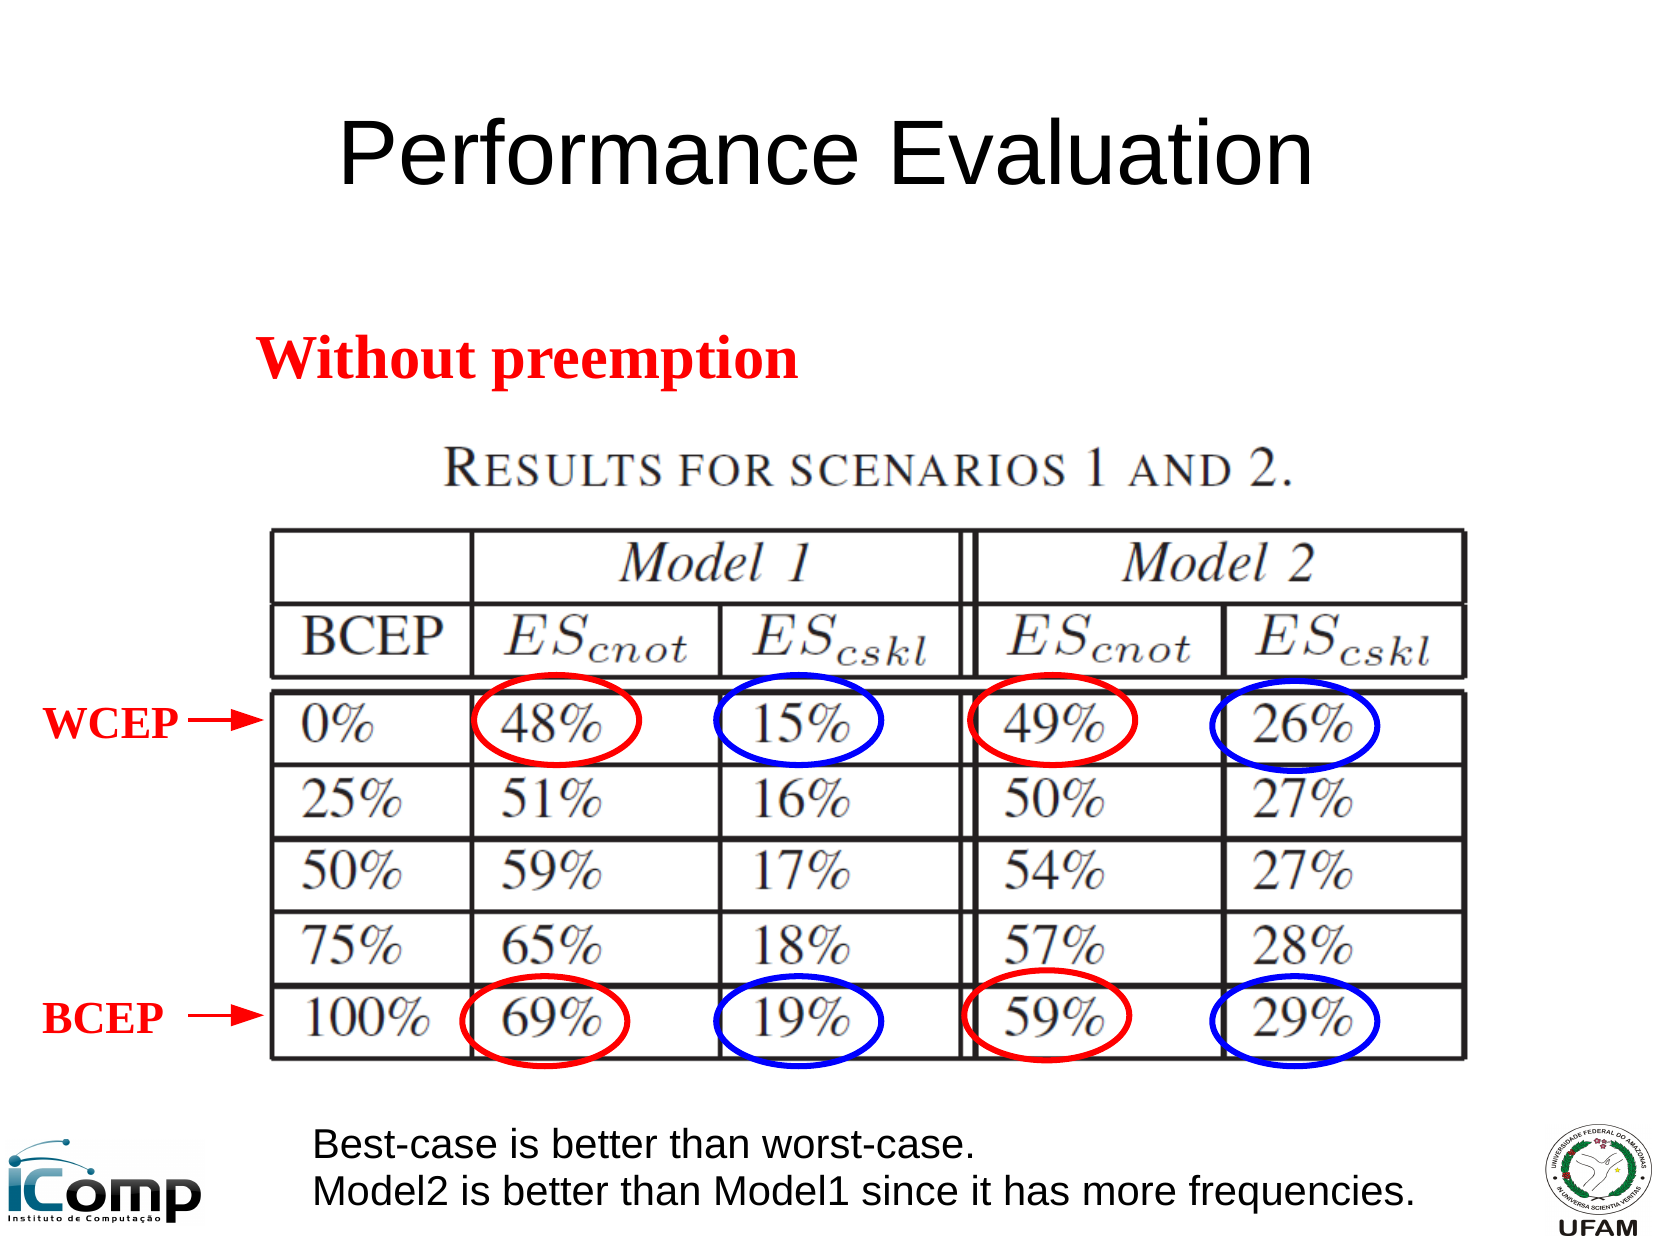

# Performance Evaluation
Without preemption
WCEP
BCEP
Best-case is better than worst-case.
Model2 is better than Model1 since it has more frequencies.